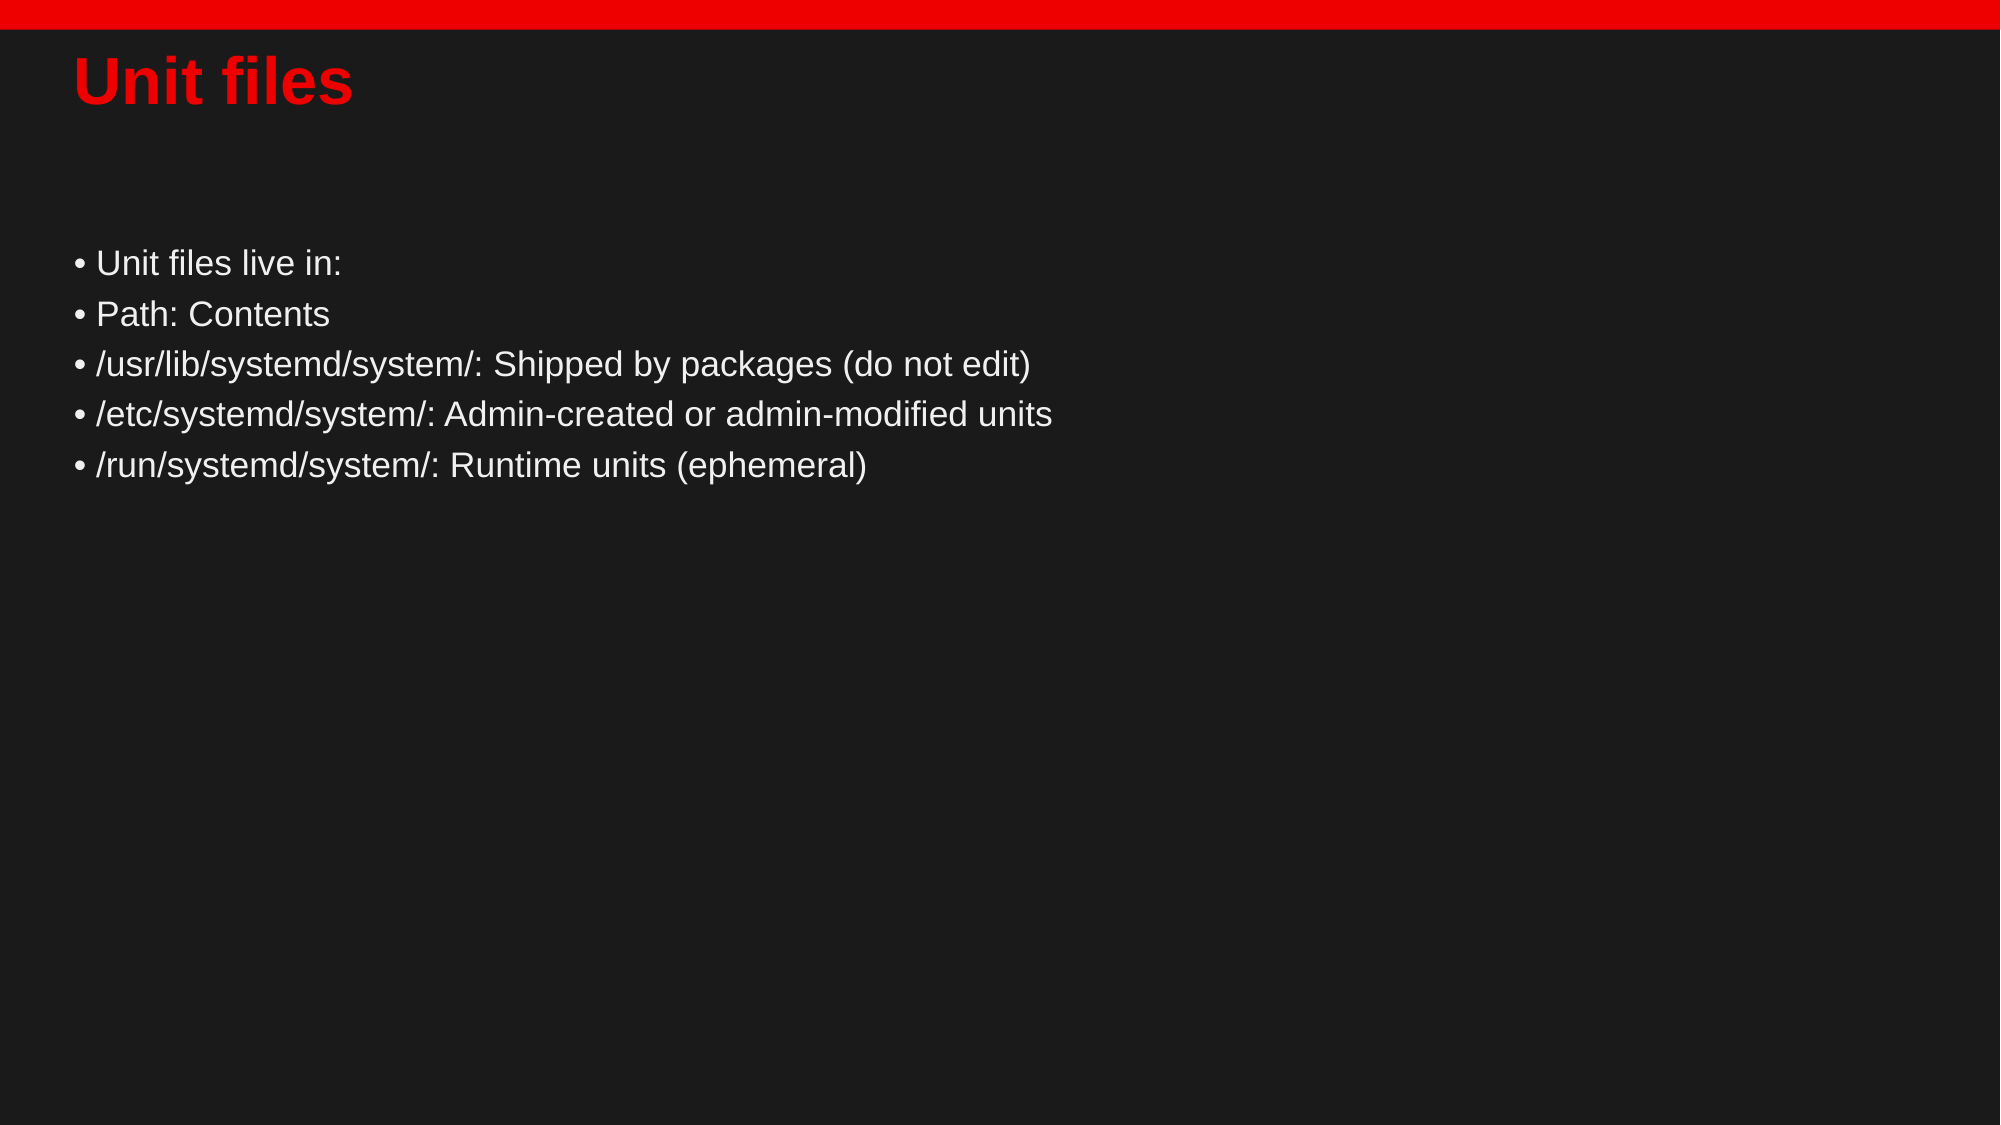

Unit files
• Unit files live in:
• Path: Contents
• /usr/lib/systemd/system/: Shipped by packages (do not edit)
• /etc/systemd/system/: Admin-created or admin-modified units
• /run/systemd/system/: Runtime units (ephemeral)